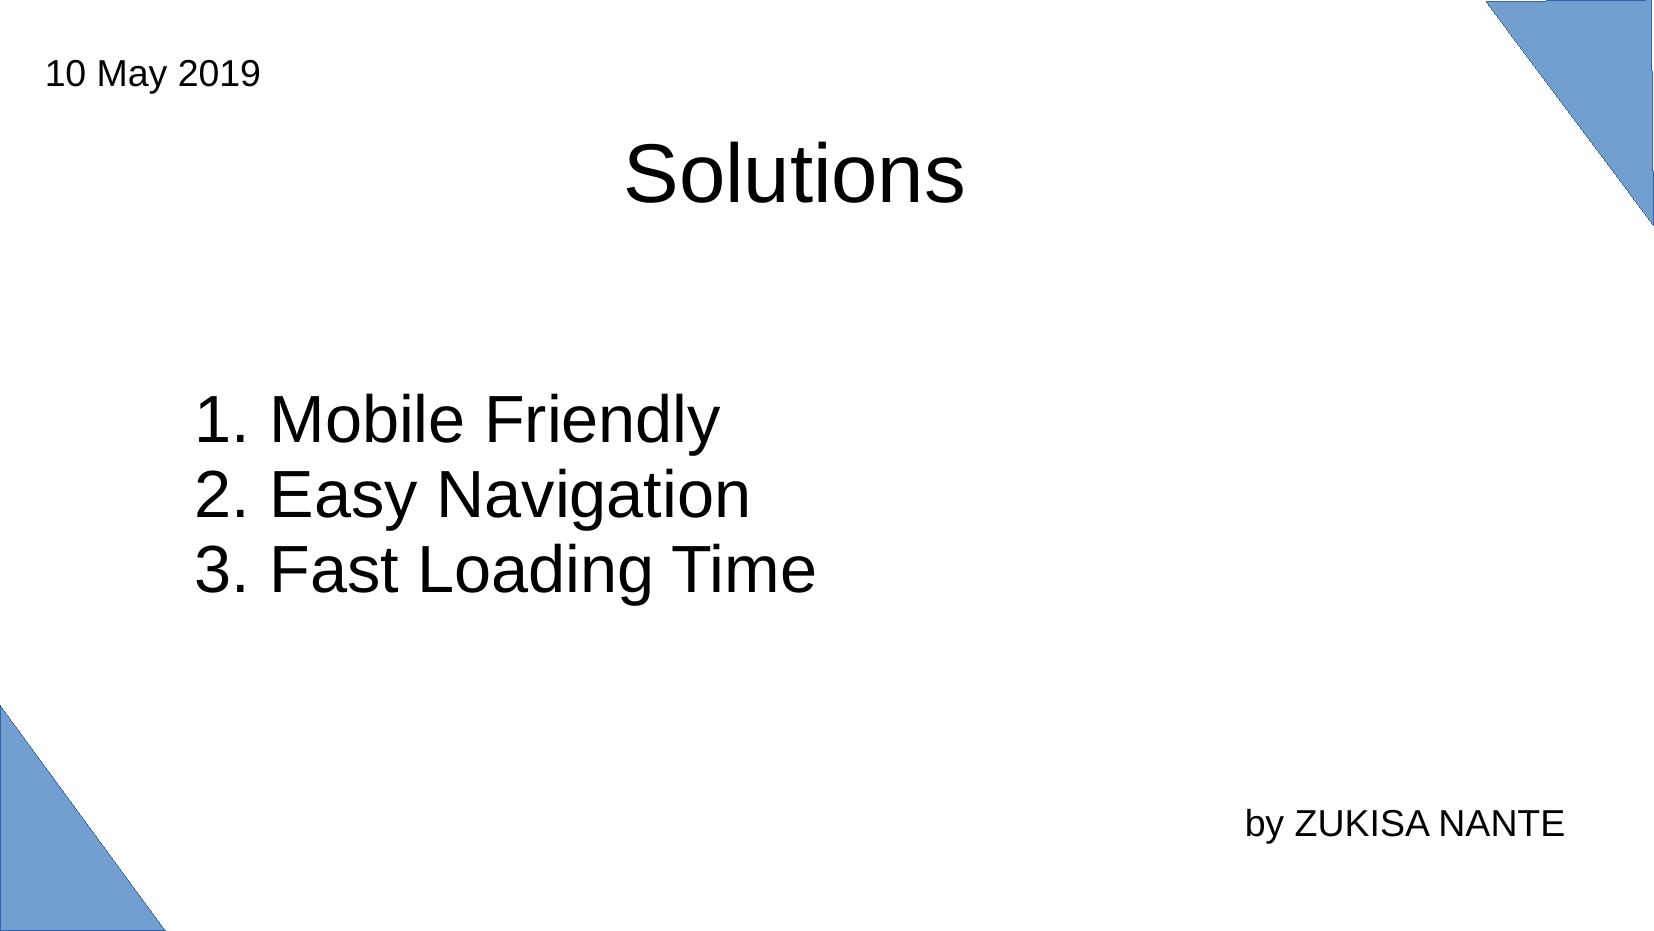

10 May 2019
Solutions
1.	Mobile Friendly
2.	Easy Navigation
3.	Fast Loading Time
by ZUKISA NANTE